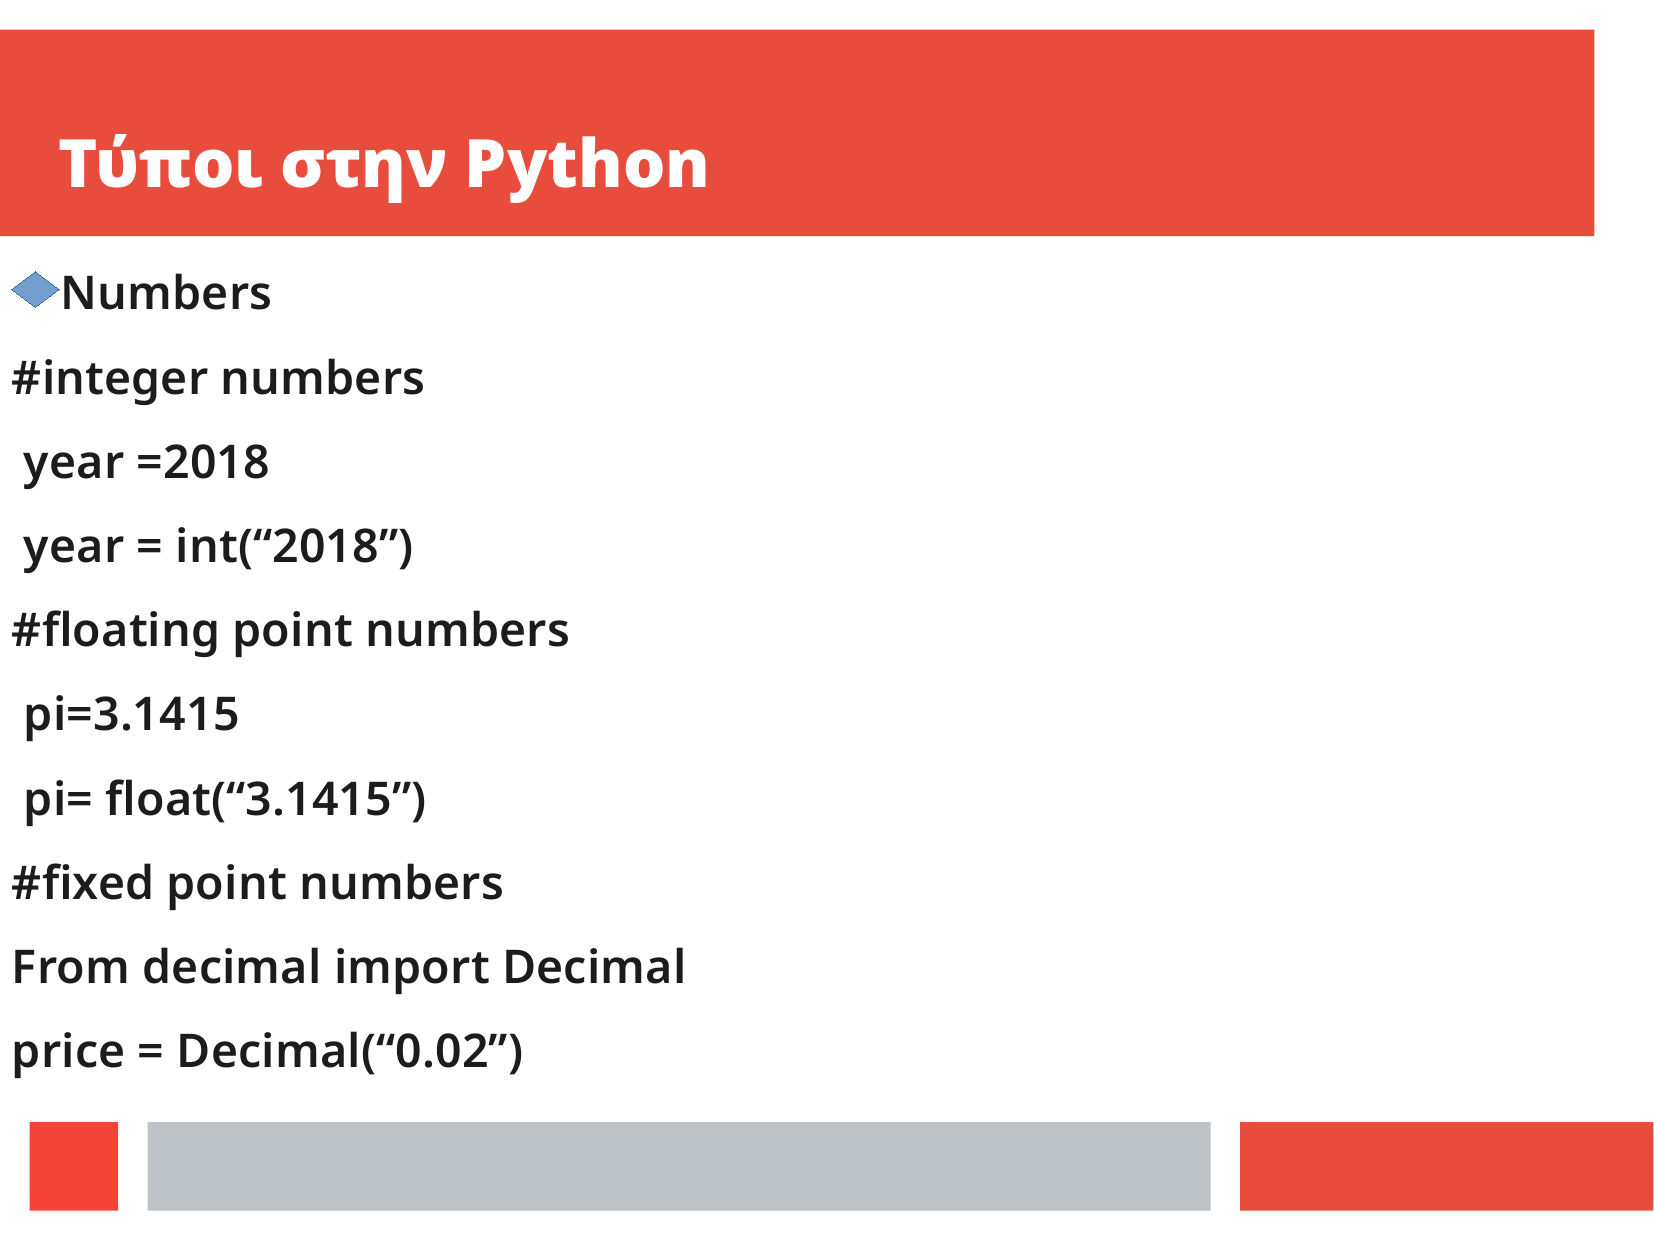

# Τύποι στην Python
 Numbers
#integer numbers
 year =2018
 year = int(“2018”)
#floating point numbers
 pi=3.1415
 pi= float(“3.1415”)
#fixed point numbers
From decimal import Decimal
price = Decimal(“0.02”)